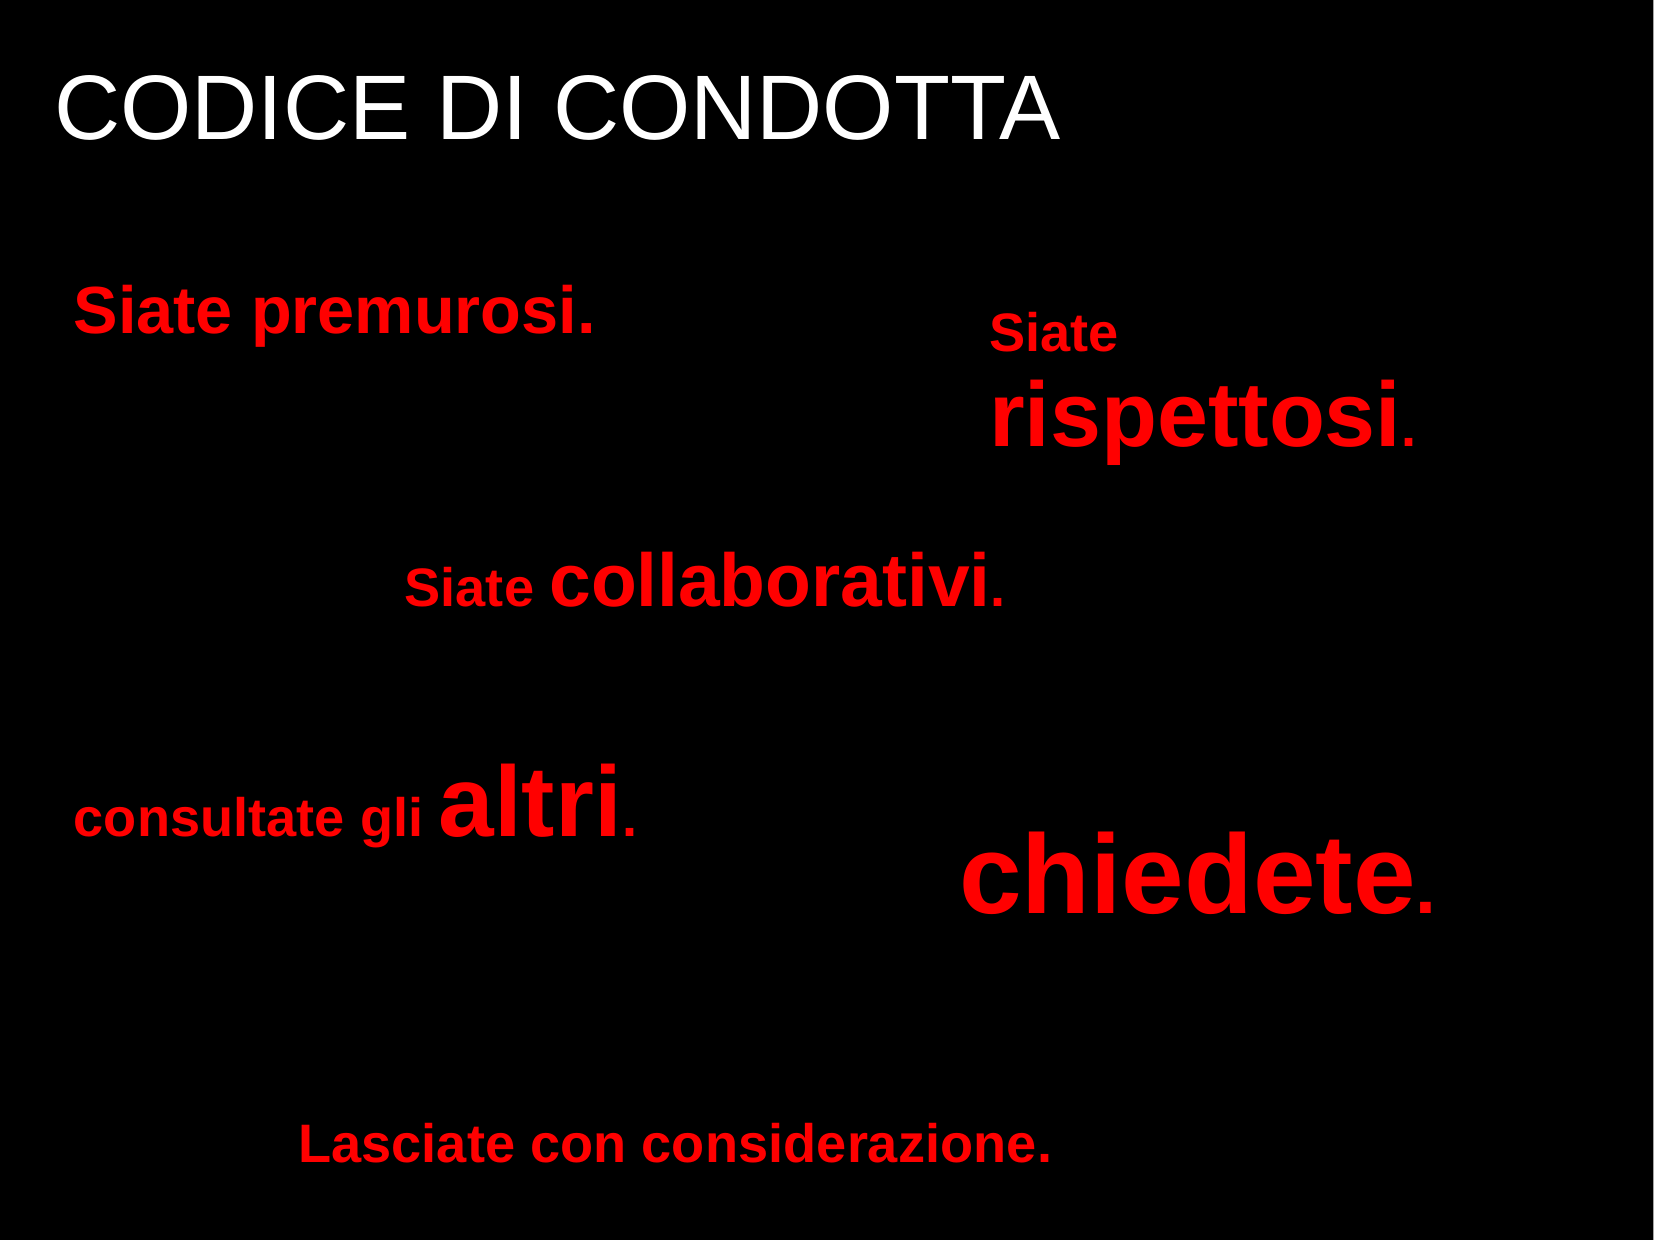

CODICE DI CONDOTTA
Siate premurosi.
Siate rispettosi.
Siate collaborativi.
consultate gli altri.
chiedete.
Lasciate con considerazione.